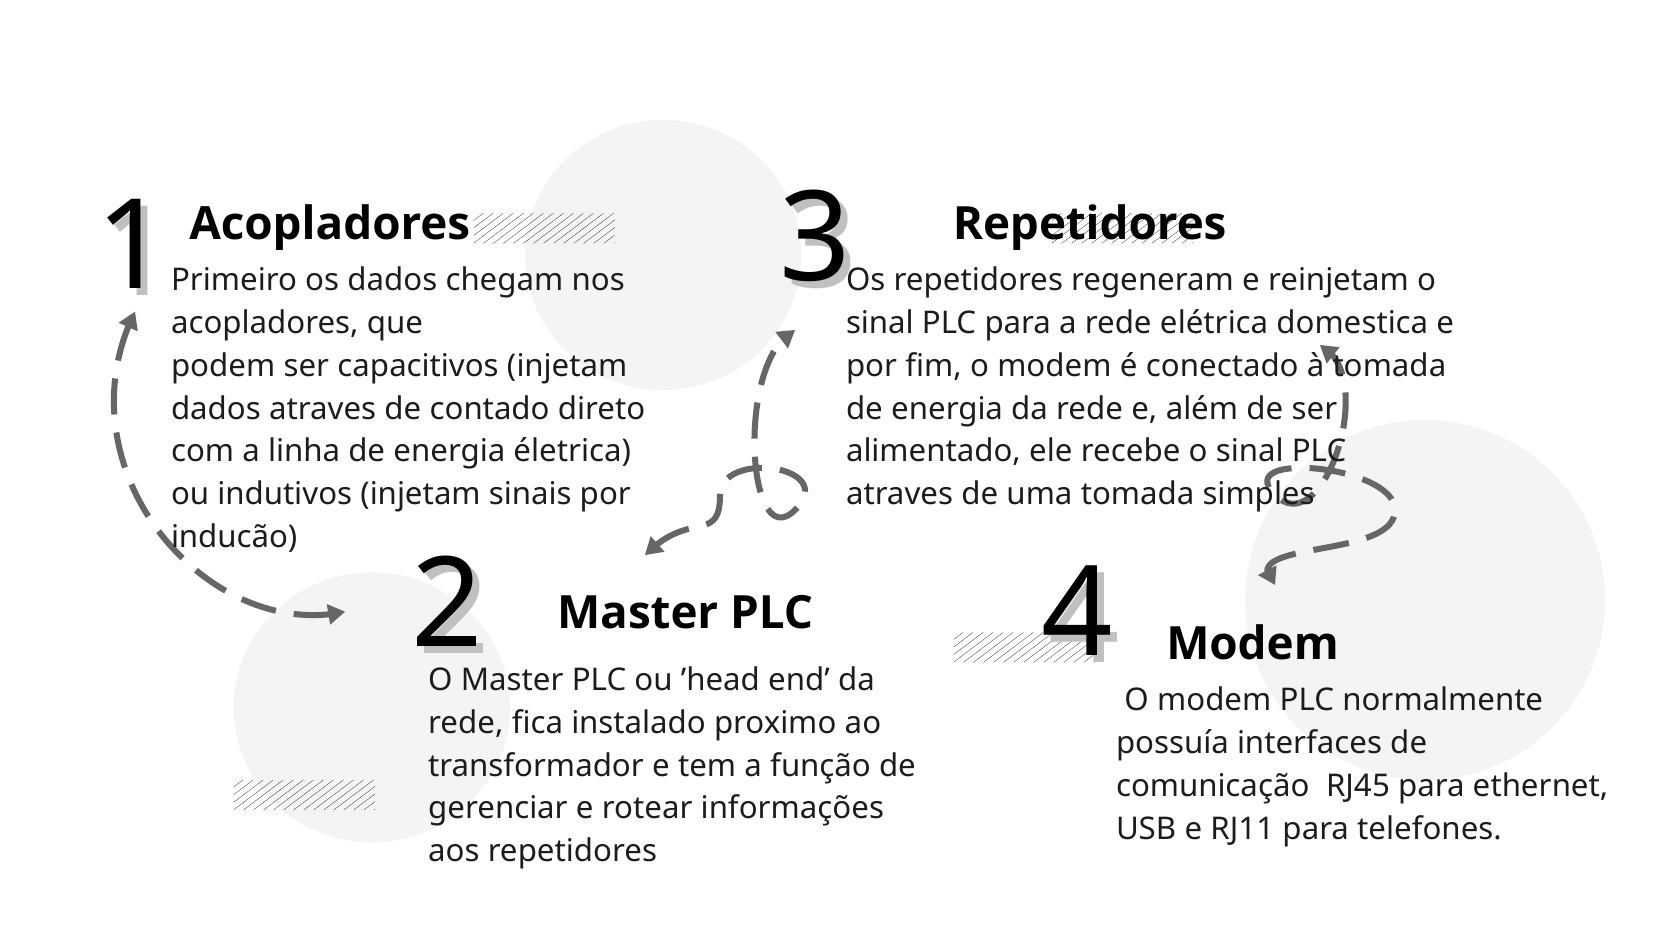

3
1
Acopladores
Repetidores
Primeiro os dados chegam nos acopladores, que
podem ser capacitivos (injetam dados atraves de contado direto com a linha de energia életrica) ou indutivos (injetam sinais por inducão)
Os repetidores regeneram e reinjetam o sinal PLC para a rede elétrica domestica e por fim, o modem é conectado à tomada de energia da rede e, além de ser alimentado, ele recebe o sinal PLC atraves de uma tomada simples
2
4
Master PLC
Modem
O Master PLC ou ’head end’ da rede, fica instalado proximo ao transformador e tem a função de gerenciar e rotear informações aos repetidores
 O modem PLC normalmente possuía interfaces de comunicação RJ45 para ethernet, USB e RJ11 para telefones.